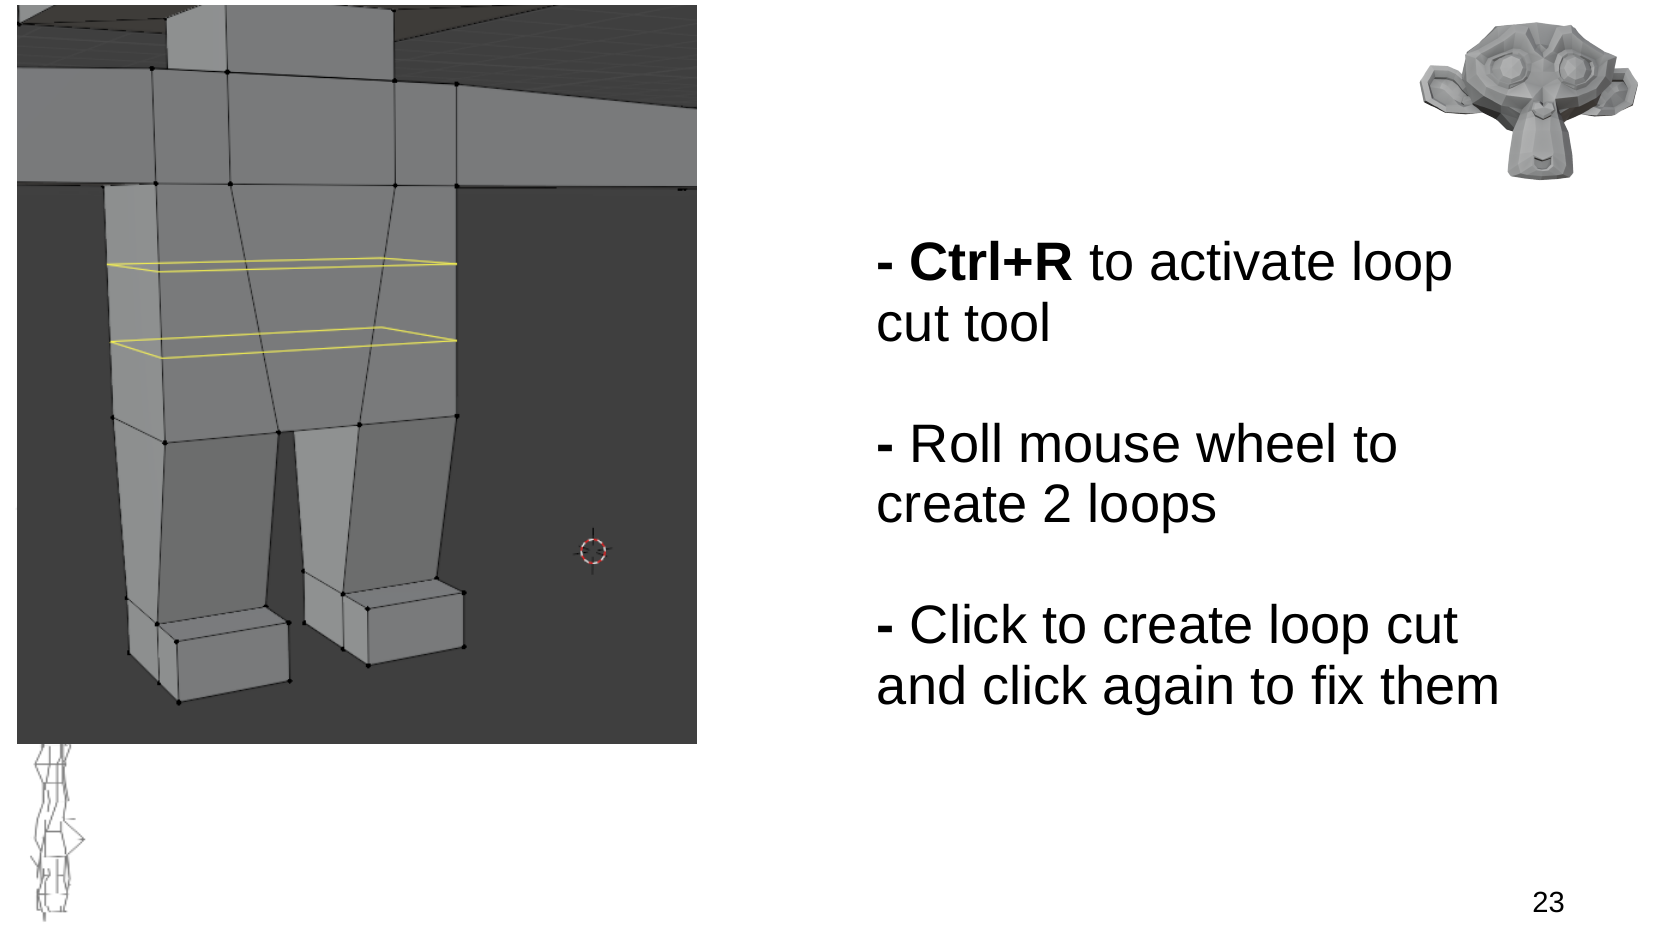

- Ctrl+R to activate loop cut tool
- Roll mouse wheel to create 2 loops
- Click to create loop cut and click again to fix them
23